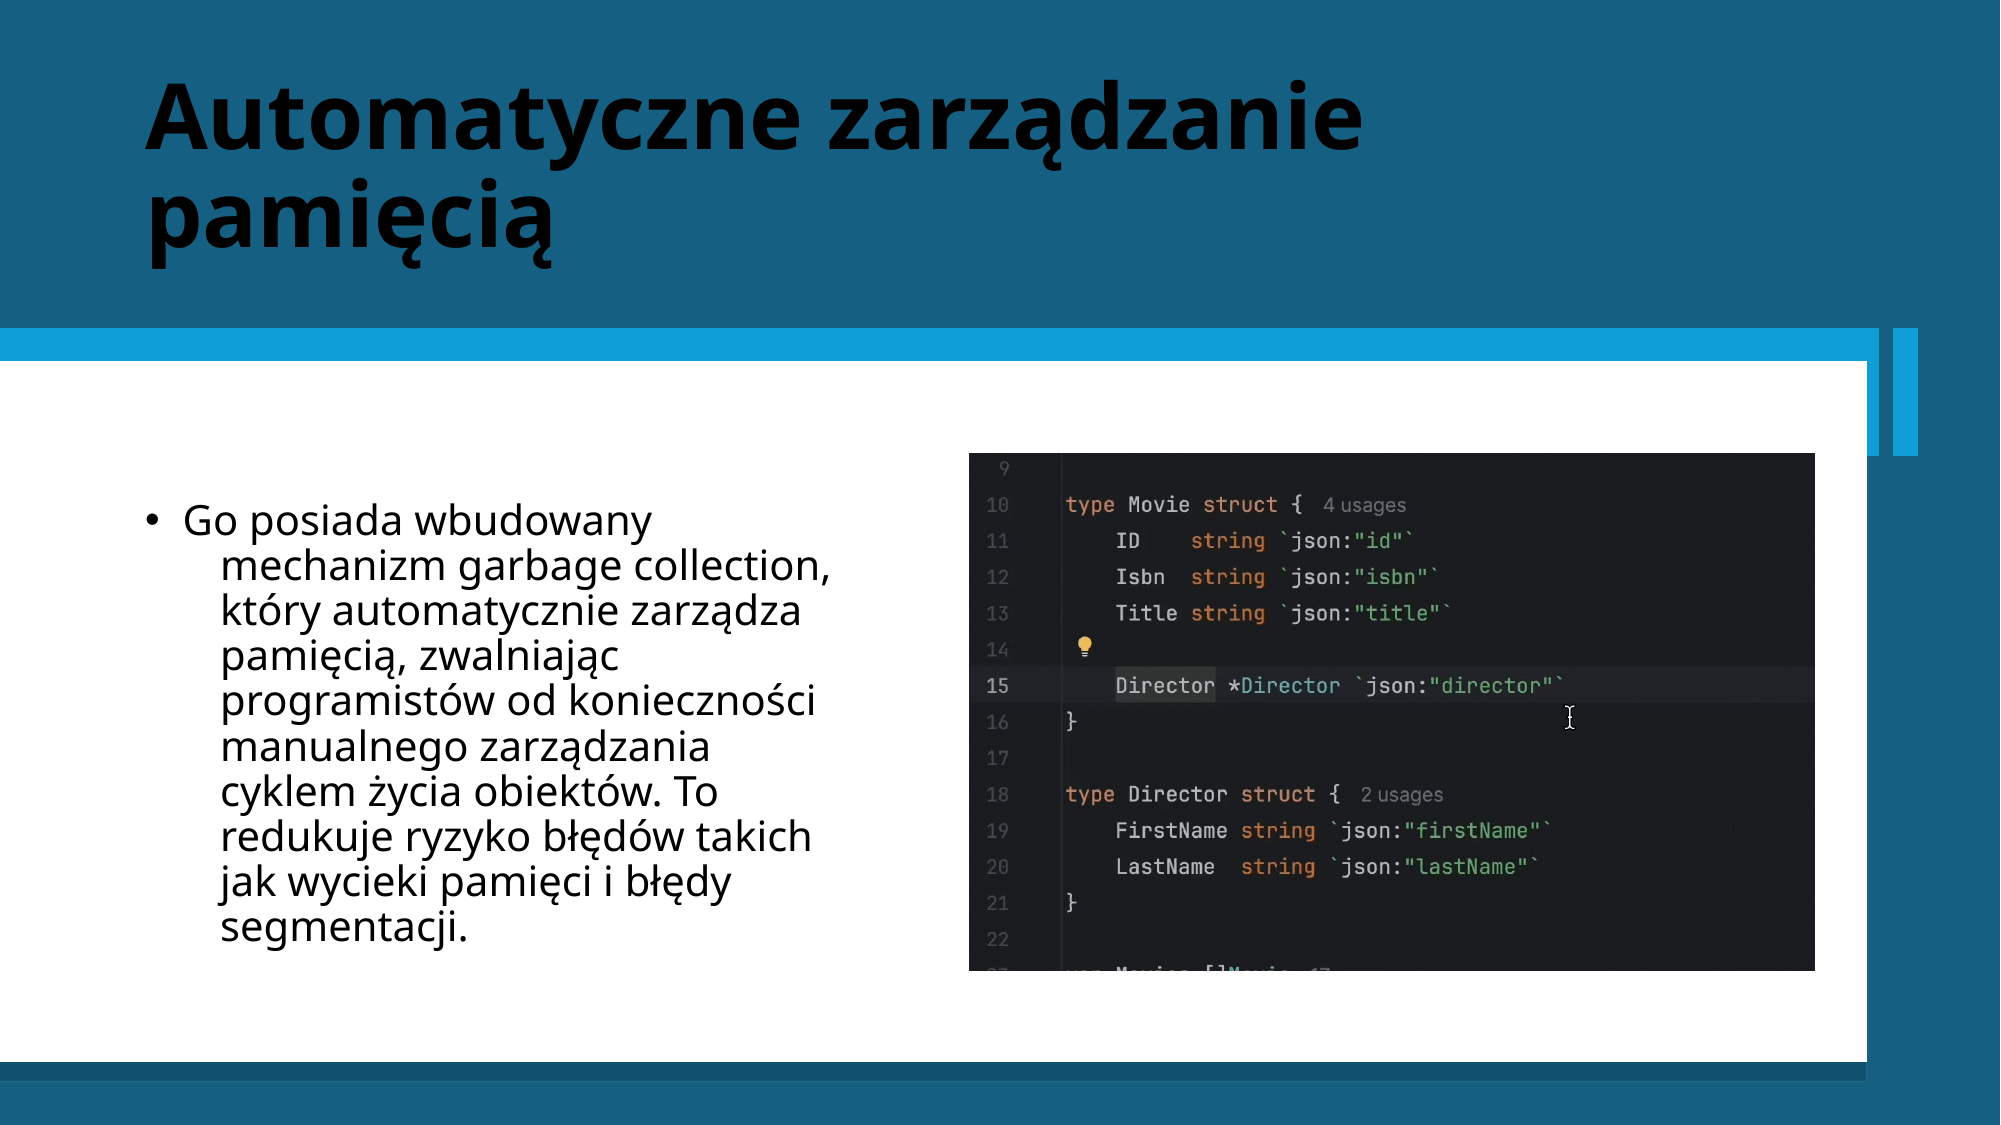

# Automatyczne zarządzanie pamięcią
Go posiada wbudowany mechanizm garbage collection, który automatycznie zarządza pamięcią, zwalniając programistów od konieczności manualnego zarządzania cyklem życia obiektów. To redukuje ryzyko błędów takich jak wycieki pamięci i błędy segmentacji.